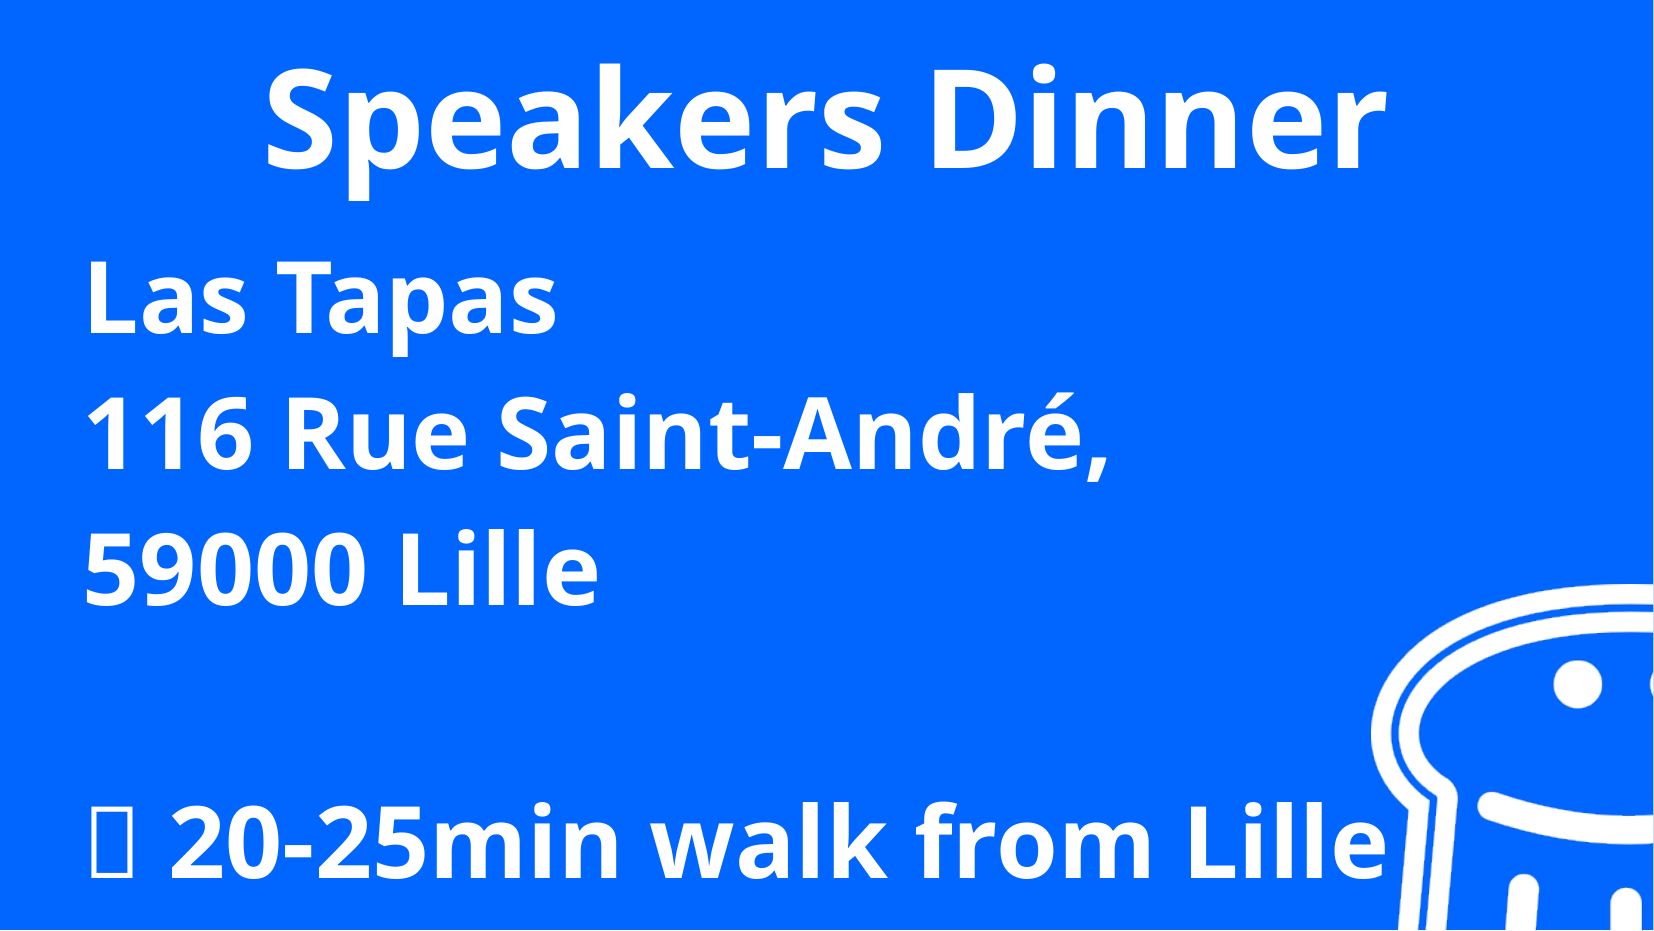

# Speakers Dinner
Las Tapas
116 Rue Saint-André, 59000 Lille
🚨 20-25min walk from Lille
 Flandres station.